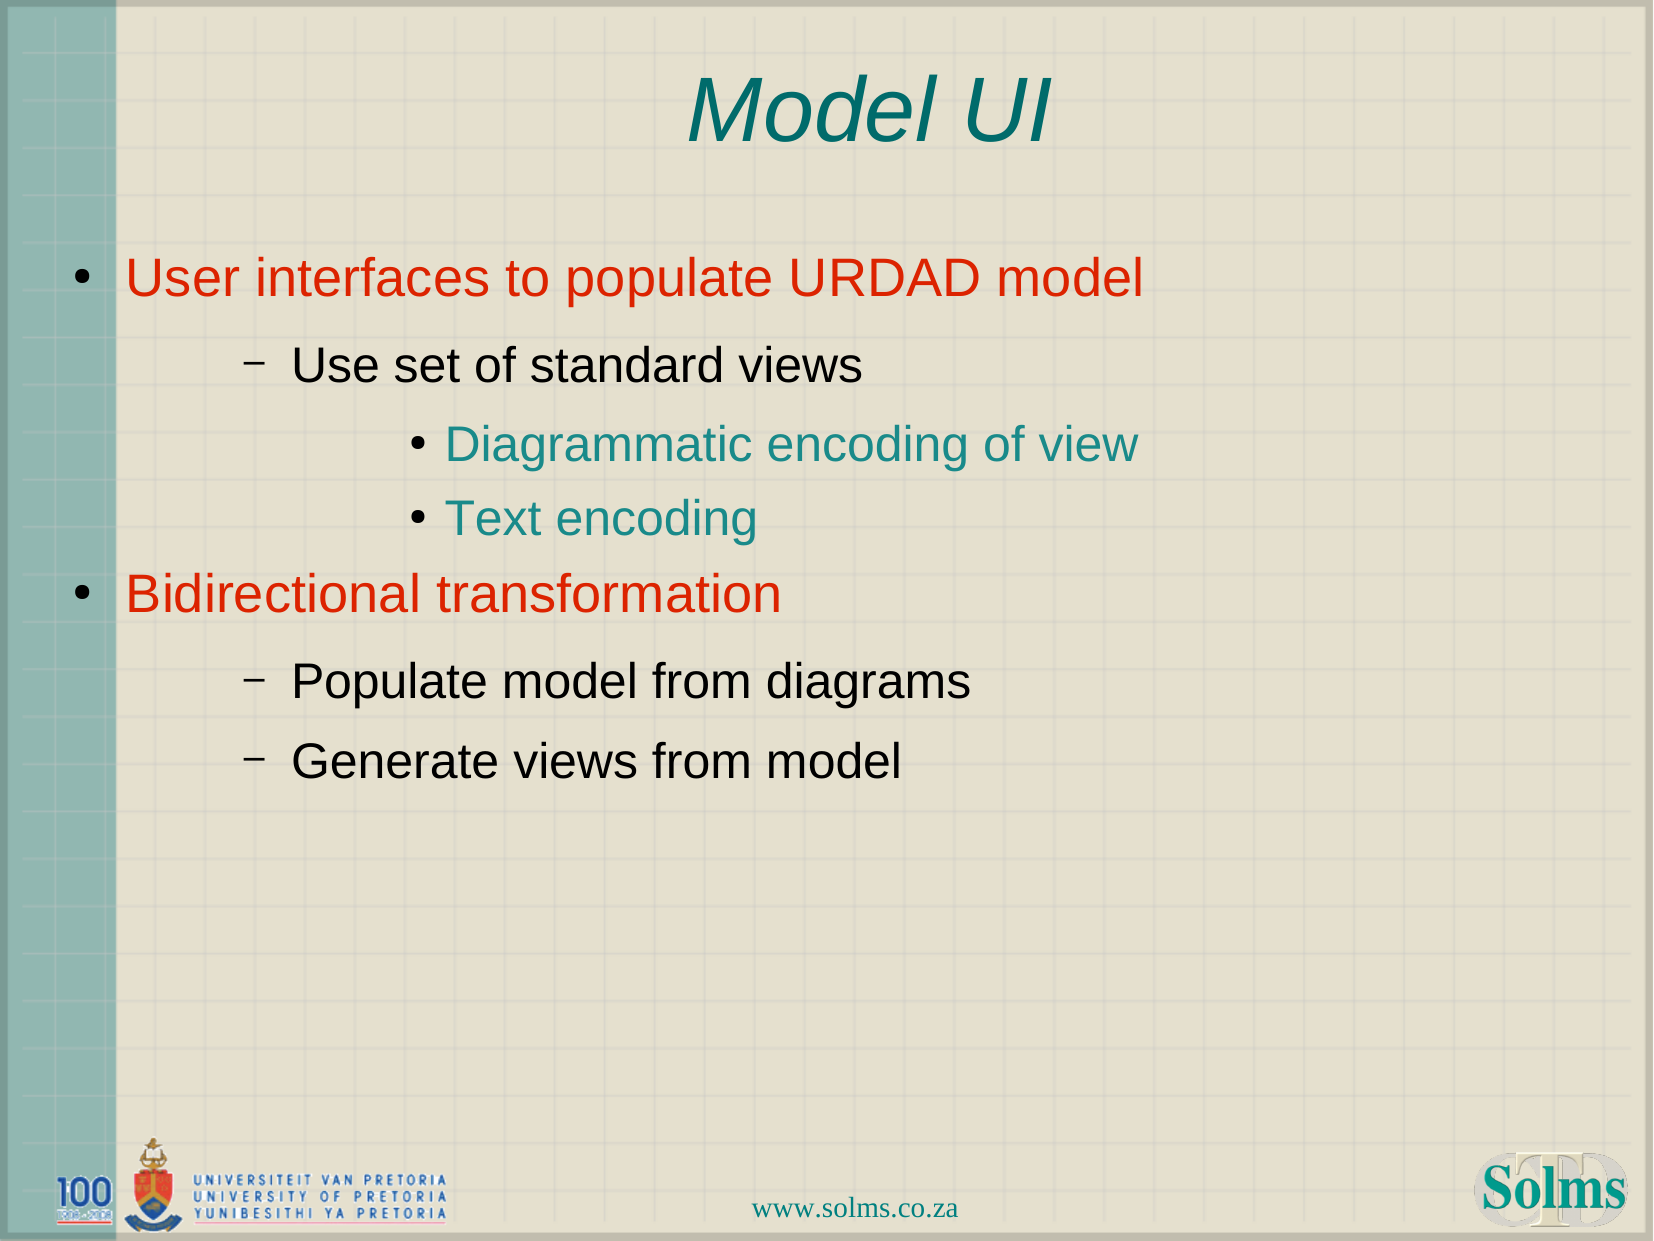

# Model UI
User interfaces to populate URDAD model
Use set of standard views
Diagrammatic encoding of view
Text encoding
Bidirectional transformation
Populate model from diagrams
Generate views from model
15